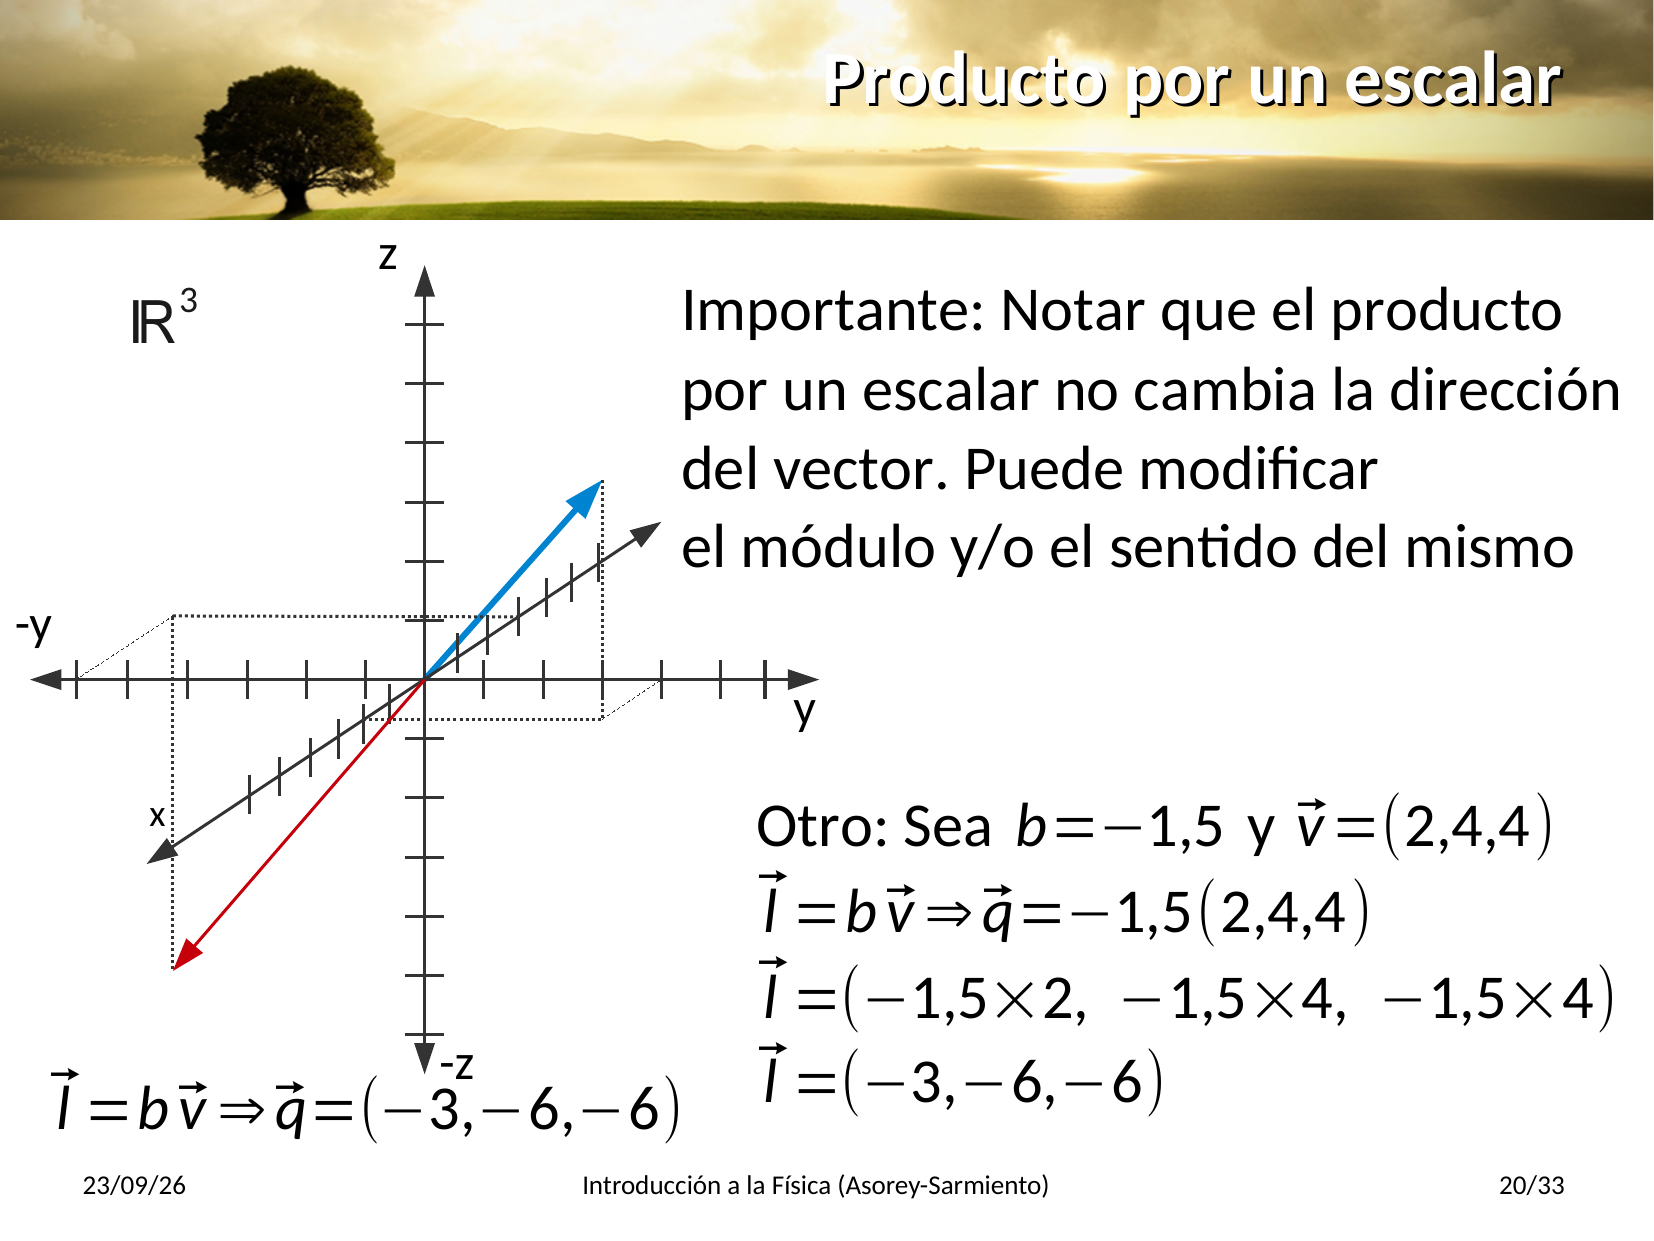

# Producto por un escalar
z
-y
y
x
-z
Introducción a la Física (Asorey-Sarmiento)
20